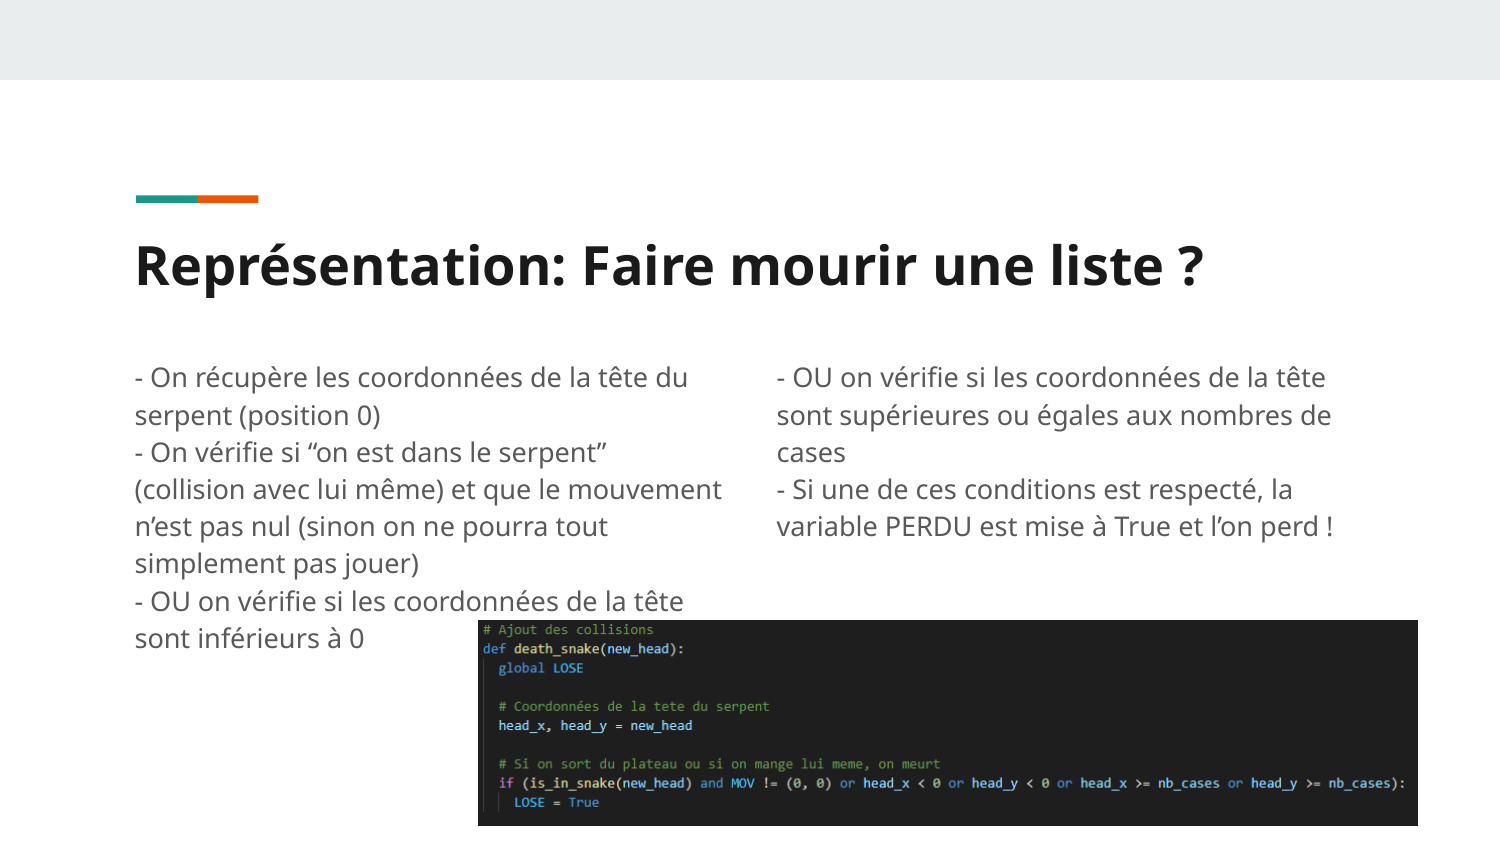

# Représentation: Faire mourir une liste ?
- On récupère les coordonnées de la tête du serpent (position 0)
- On vérifie si “on est dans le serpent” (collision avec lui même) et que le mouvement n’est pas nul (sinon on ne pourra tout simplement pas jouer)
- OU on vérifie si les coordonnées de la tête sont inférieurs à 0
- OU on vérifie si les coordonnées de la tête sont supérieures ou égales aux nombres de cases
- Si une de ces conditions est respecté, la variable PERDU est mise à True et l’on perd !